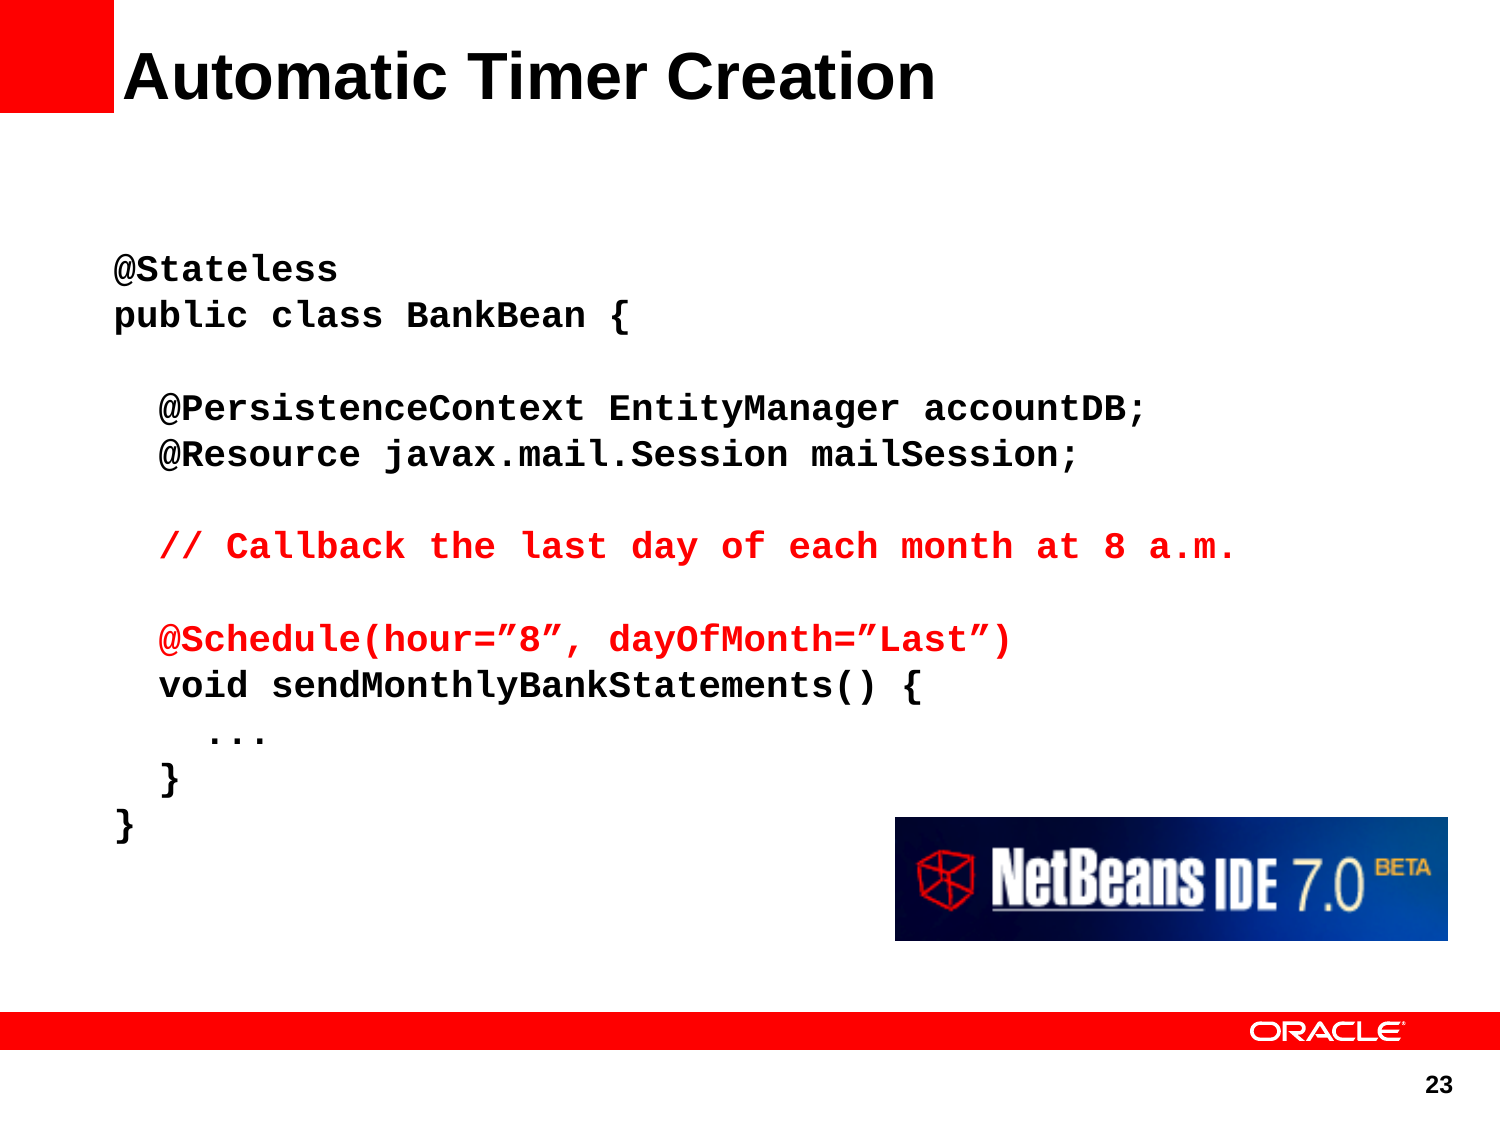

# Automatic Timer Creation
@Stateless
public class BankBean {
 @PersistenceContext EntityManager accountDB;
 @Resource javax.mail.Session mailSession;
 // Callback the last day of each month at 8 a.m.
 @Schedule(hour=”8”, dayOfMonth=”Last”)
 void sendMonthlyBankStatements() {
 ...
 }
}